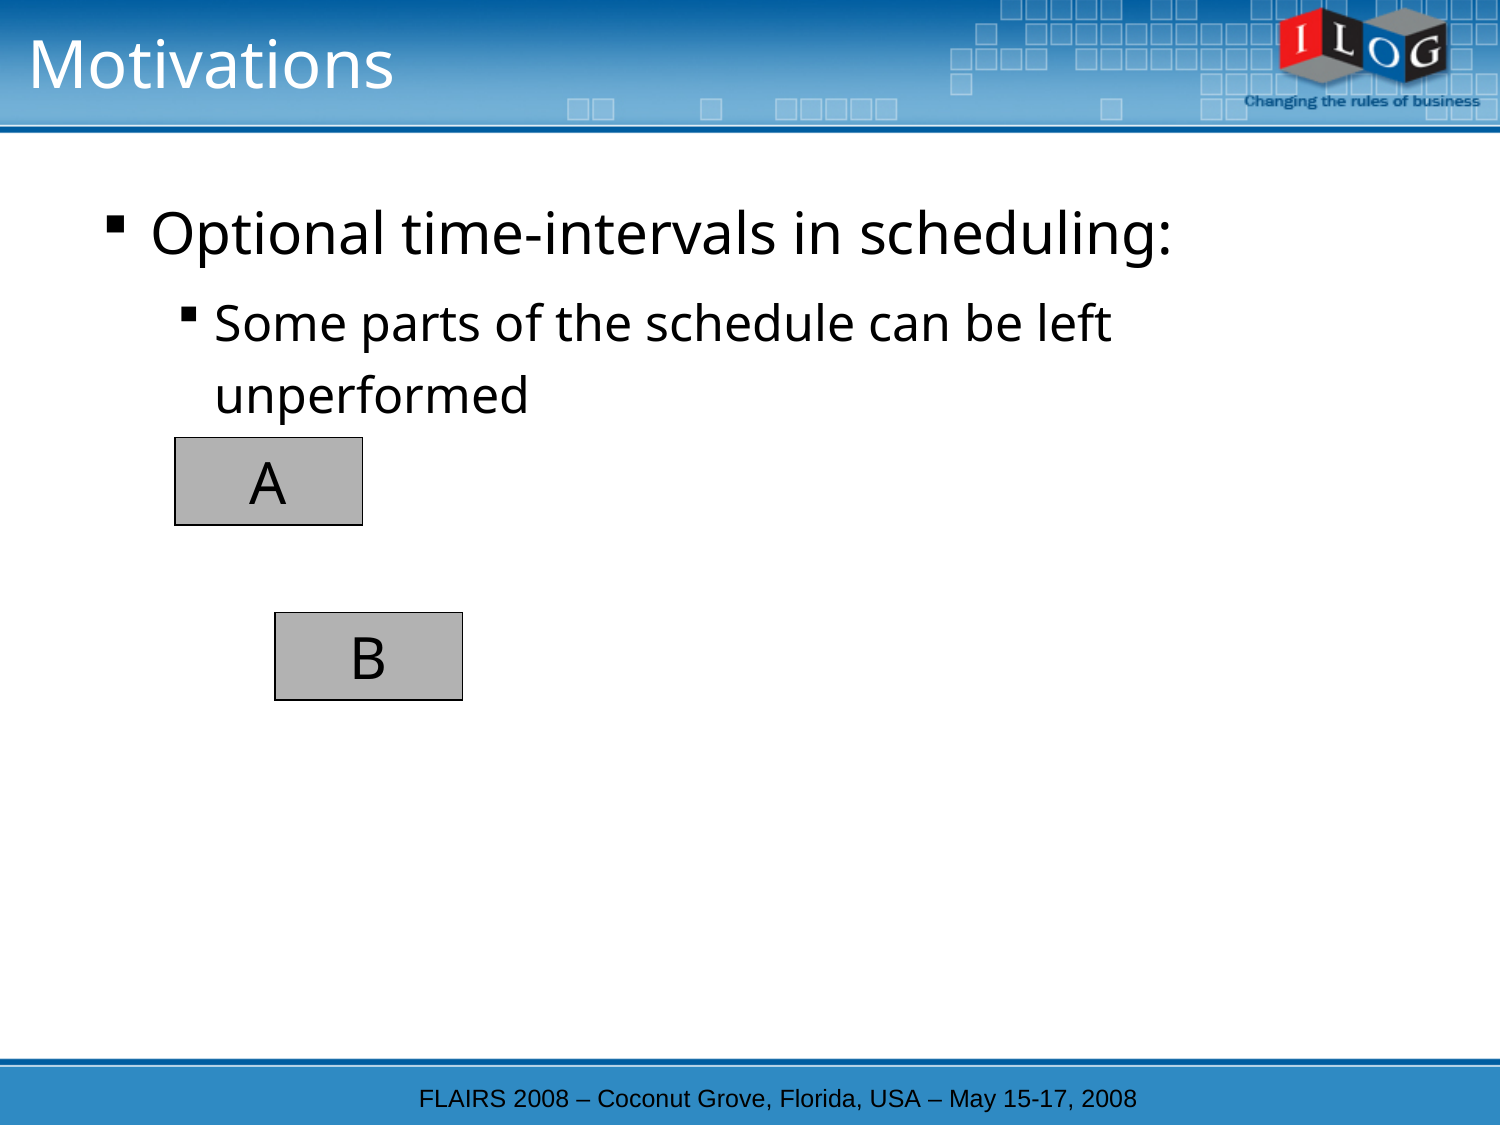

# Motivations
Optional time-intervals in scheduling:
Some parts of the schedule can be left unperformed
A
B
8
© ILOG, All rights reserved